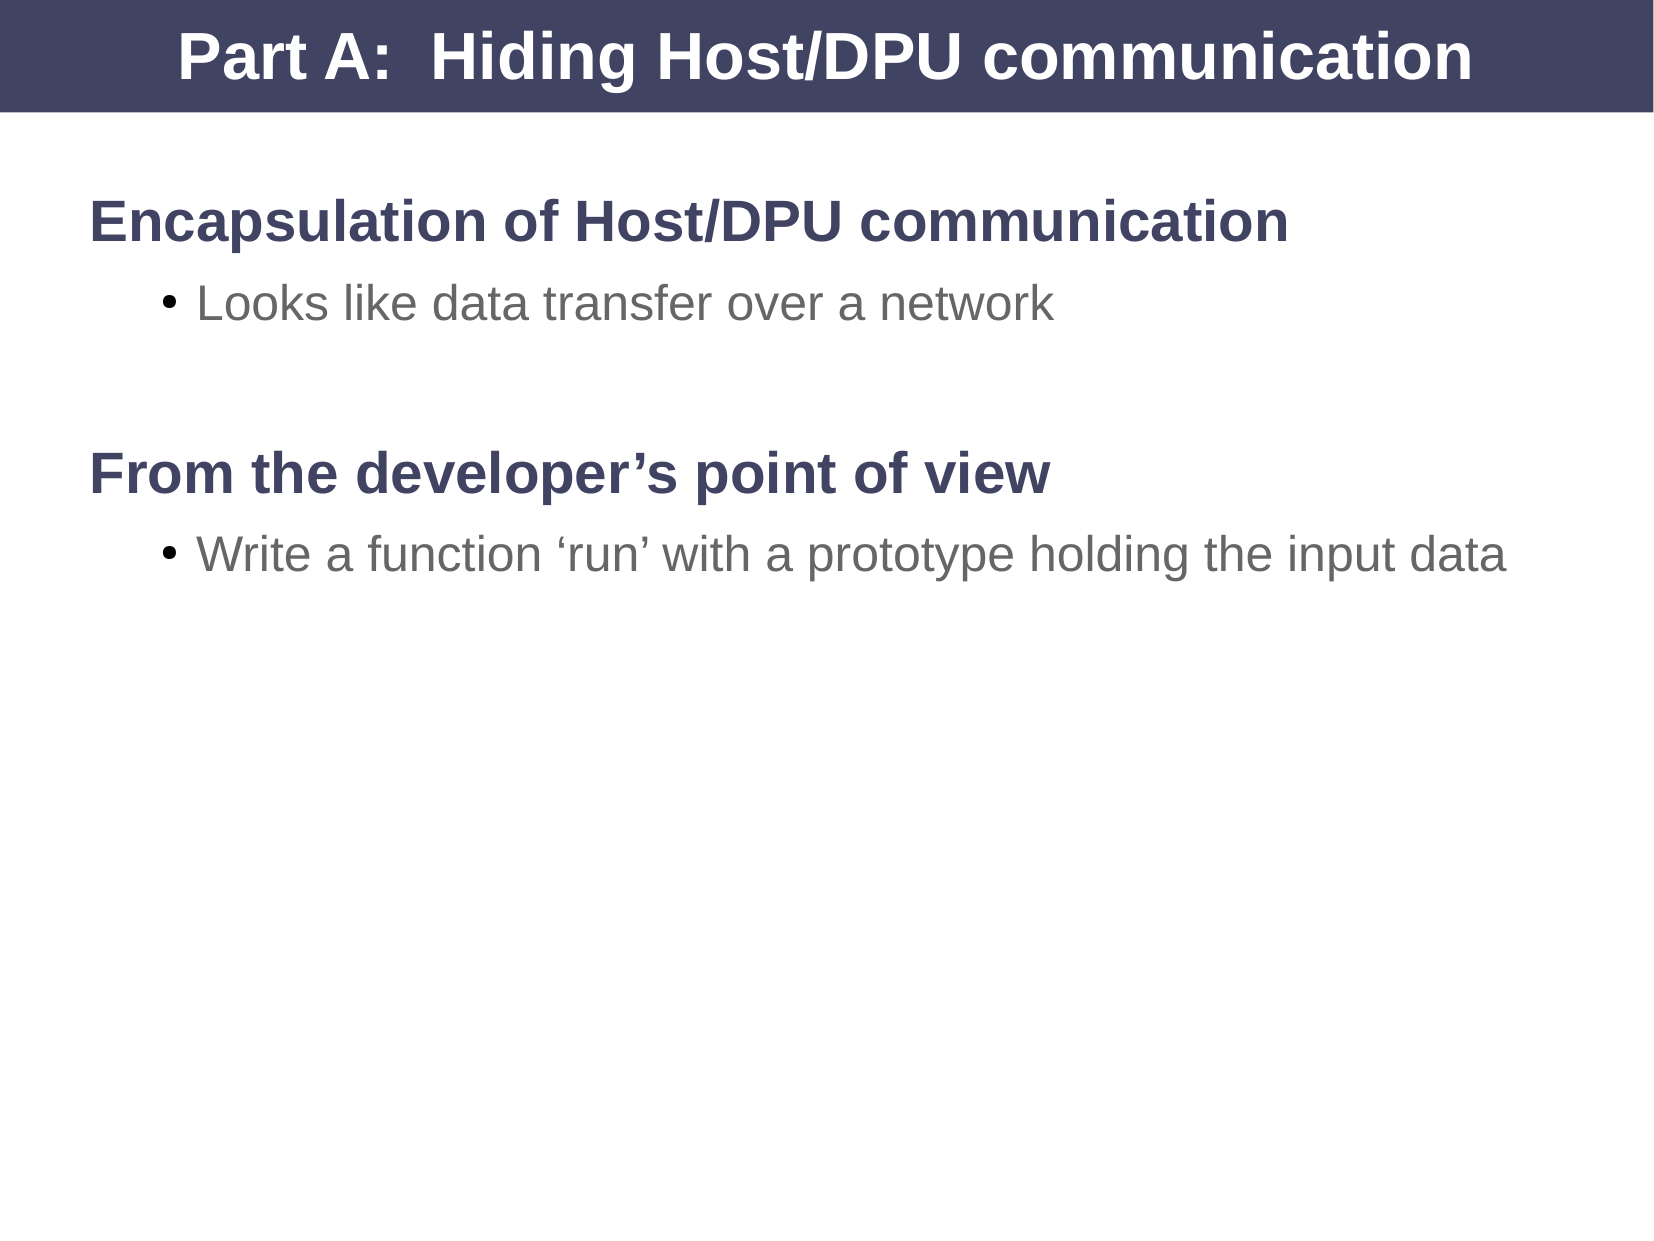

Part A: Hiding Host/DPU communication
Encapsulation of Host/DPU communication
Looks like data transfer over a network
From the developer’s point of view
Write a function ‘run’ with a prototype holding the input data